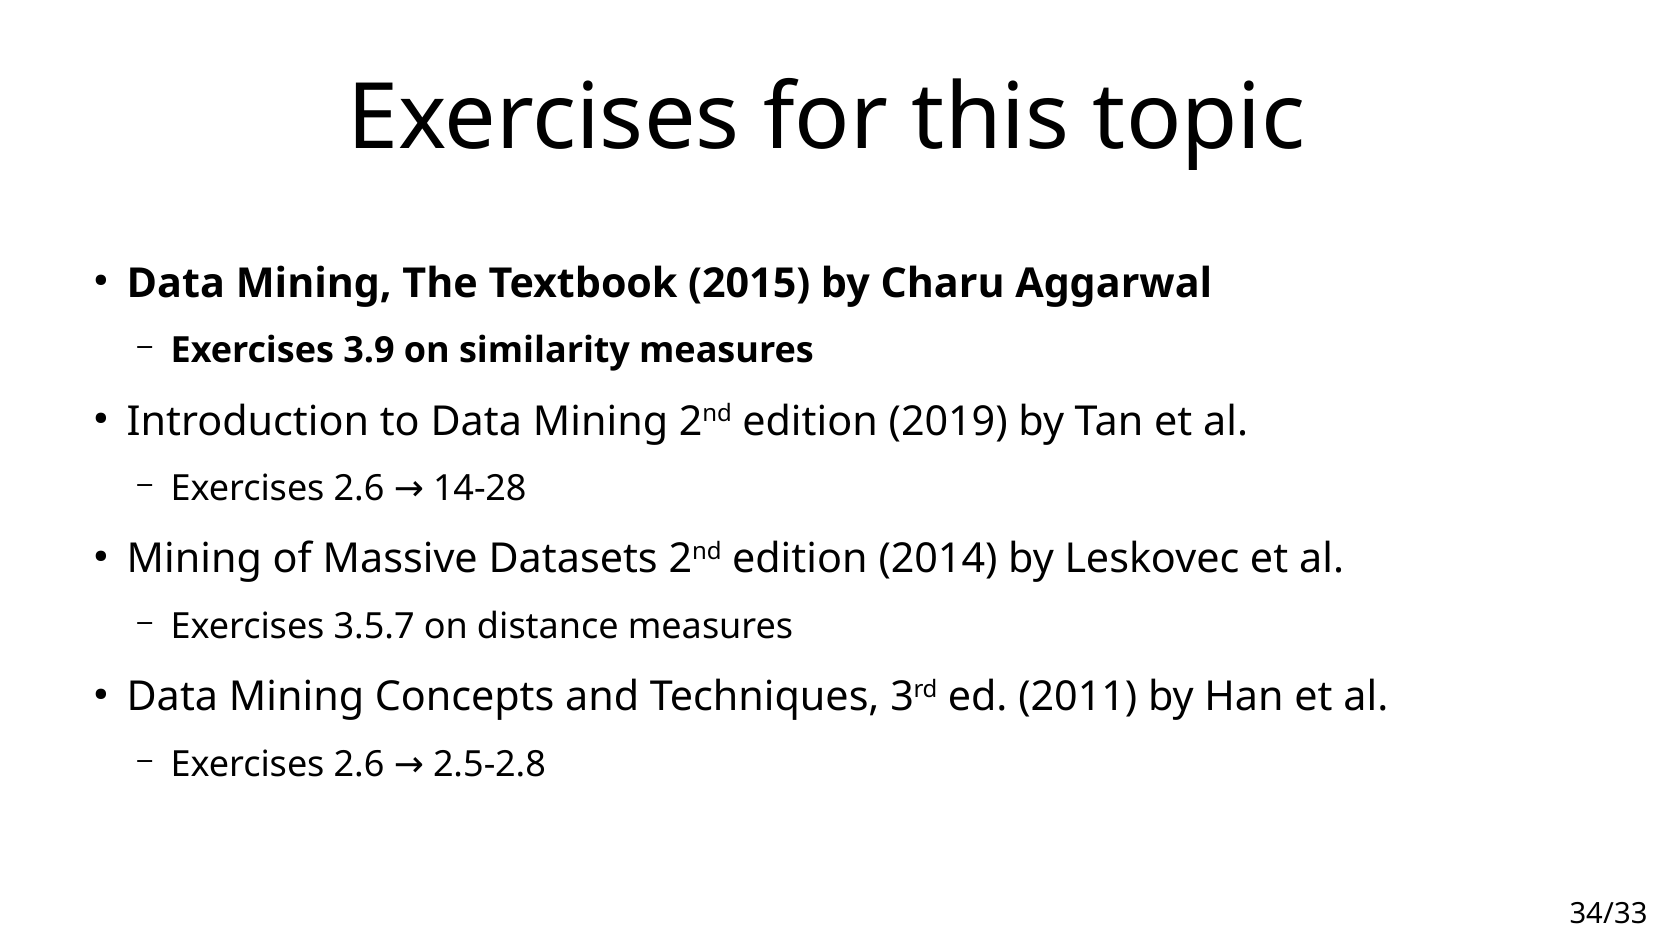

# Exercises for this topic
Data Mining, The Textbook (2015) by Charu Aggarwal
Exercises 3.9 on similarity measures
Introduction to Data Mining 2nd edition (2019) by Tan et al.
Exercises 2.6 → 14-28
Mining of Massive Datasets 2nd edition (2014) by Leskovec et al.
Exercises 3.5.7 on distance measures
Data Mining Concepts and Techniques, 3rd ed. (2011) by Han et al.
Exercises 2.6 → 2.5-2.8
34